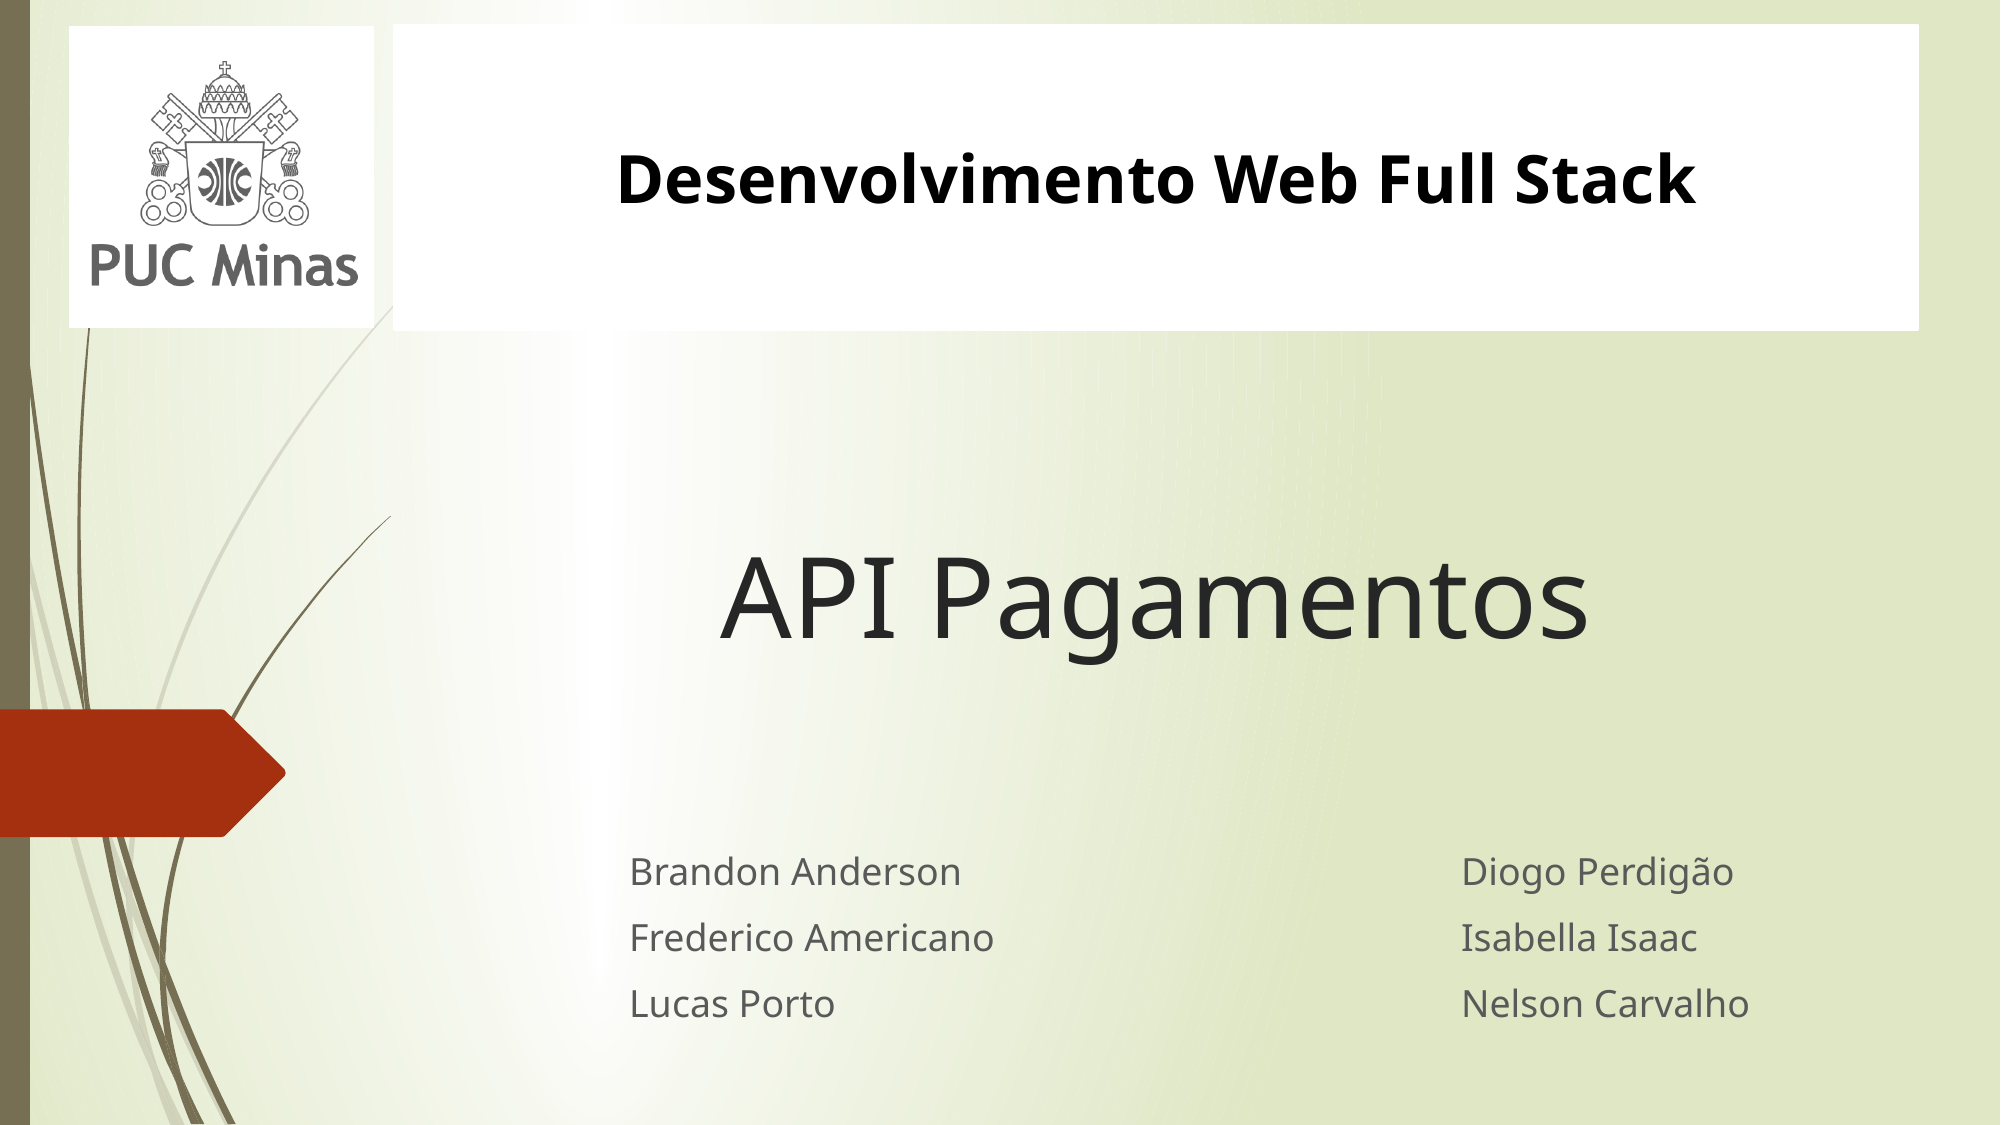

Desenvolvimento Web Full Stack
# API Pagamentos
Brandon Anderson
Frederico Americano
Lucas Porto
Diogo Perdigão
Isabella Isaac
Nelson Carvalho